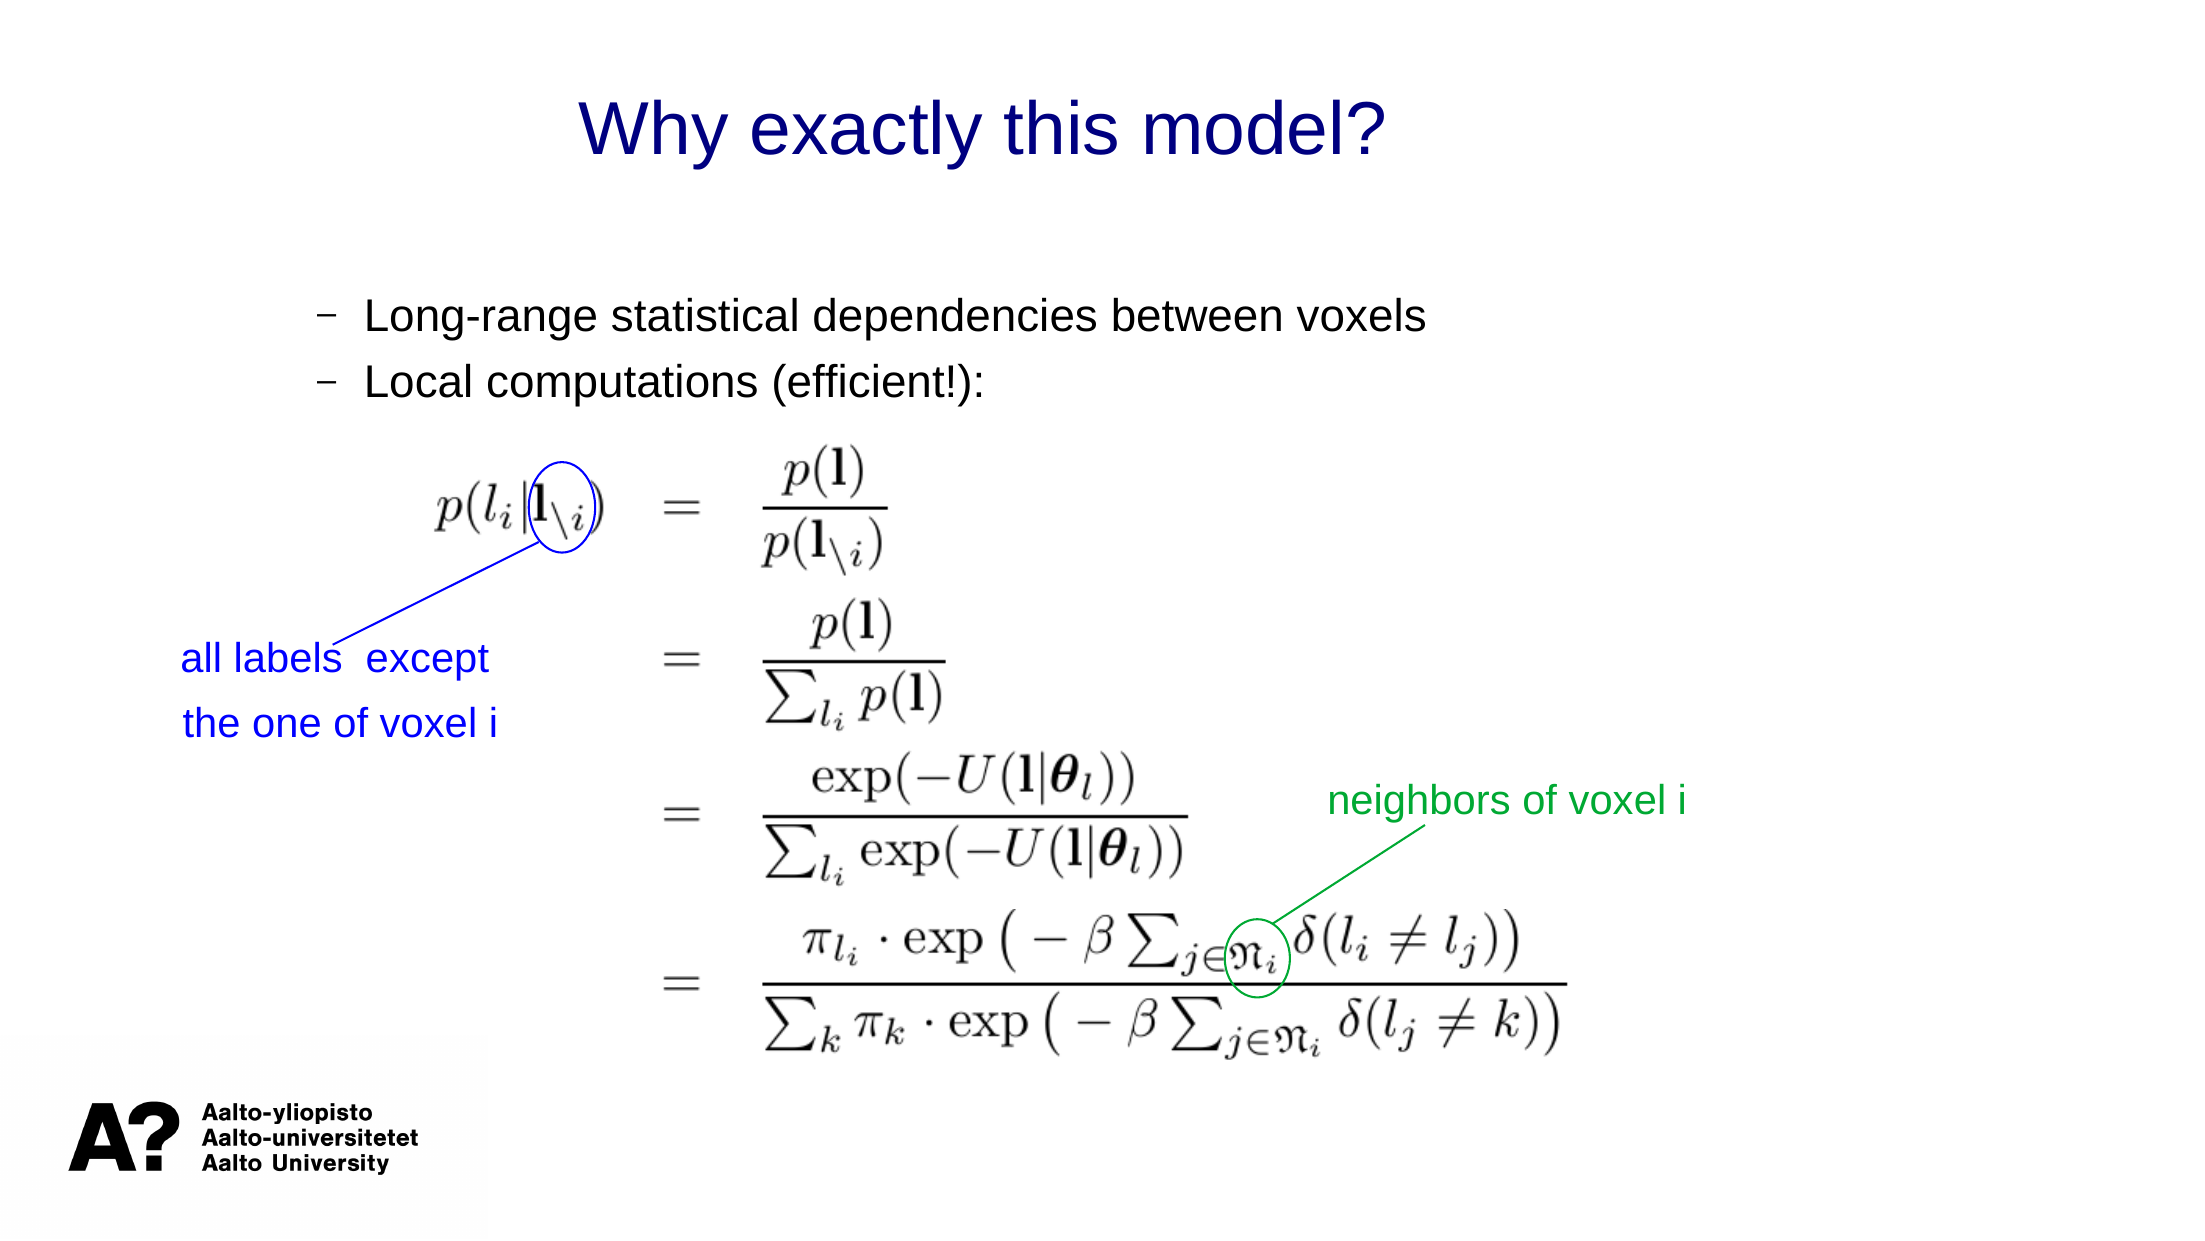

# Why exactly this model?
Long-range statistical dependencies between voxels
Local computations (efficient!):
all labels except
the one of voxel i
neighbors of voxel i